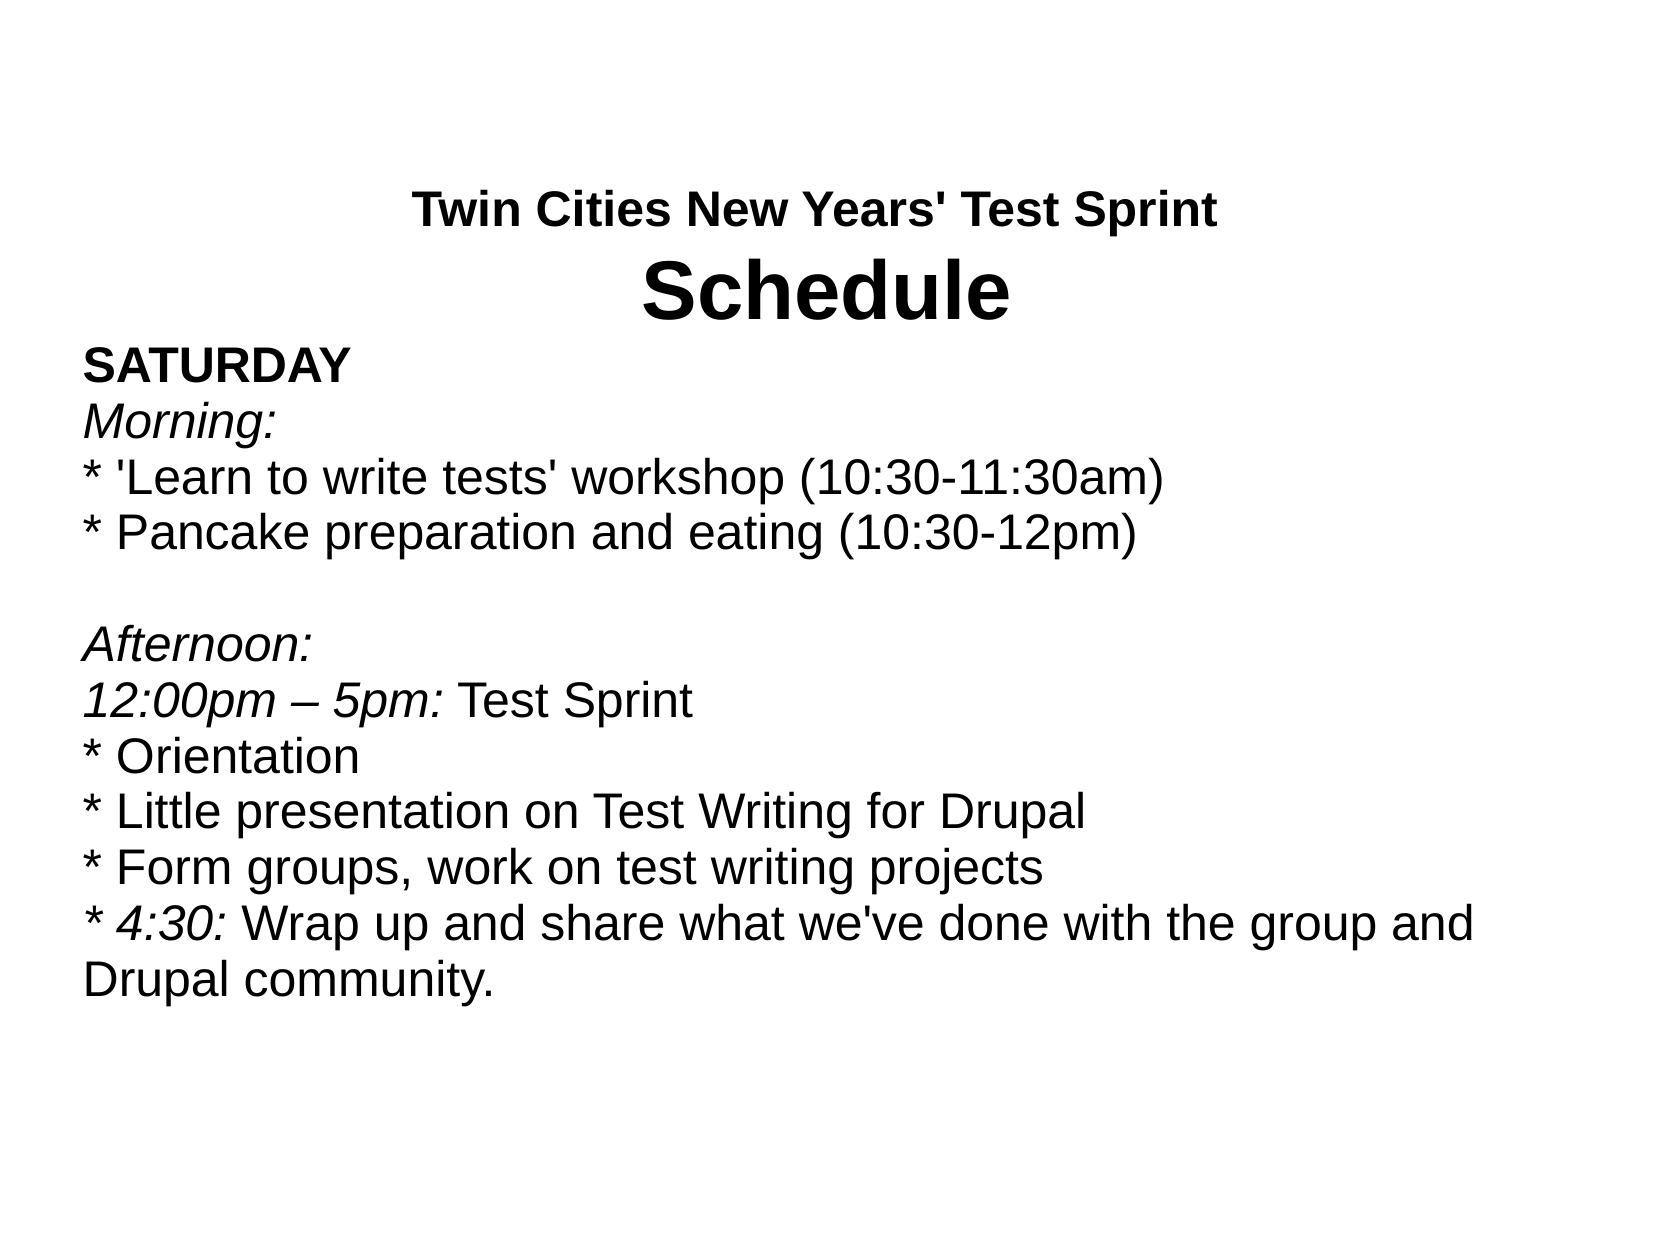

# Twin Cities New Years' Test Sprint
Schedule
SATURDAY
Morning:
* 'Learn to write tests' workshop (10:30-11:30am)
* Pancake preparation and eating (10:30-12pm)
Afternoon:
12:00pm – 5pm: Test Sprint
* Orientation
* Little presentation on Test Writing for Drupal
* Form groups, work on test writing projects
* 4:30: Wrap up and share what we've done with the group and Drupal community.